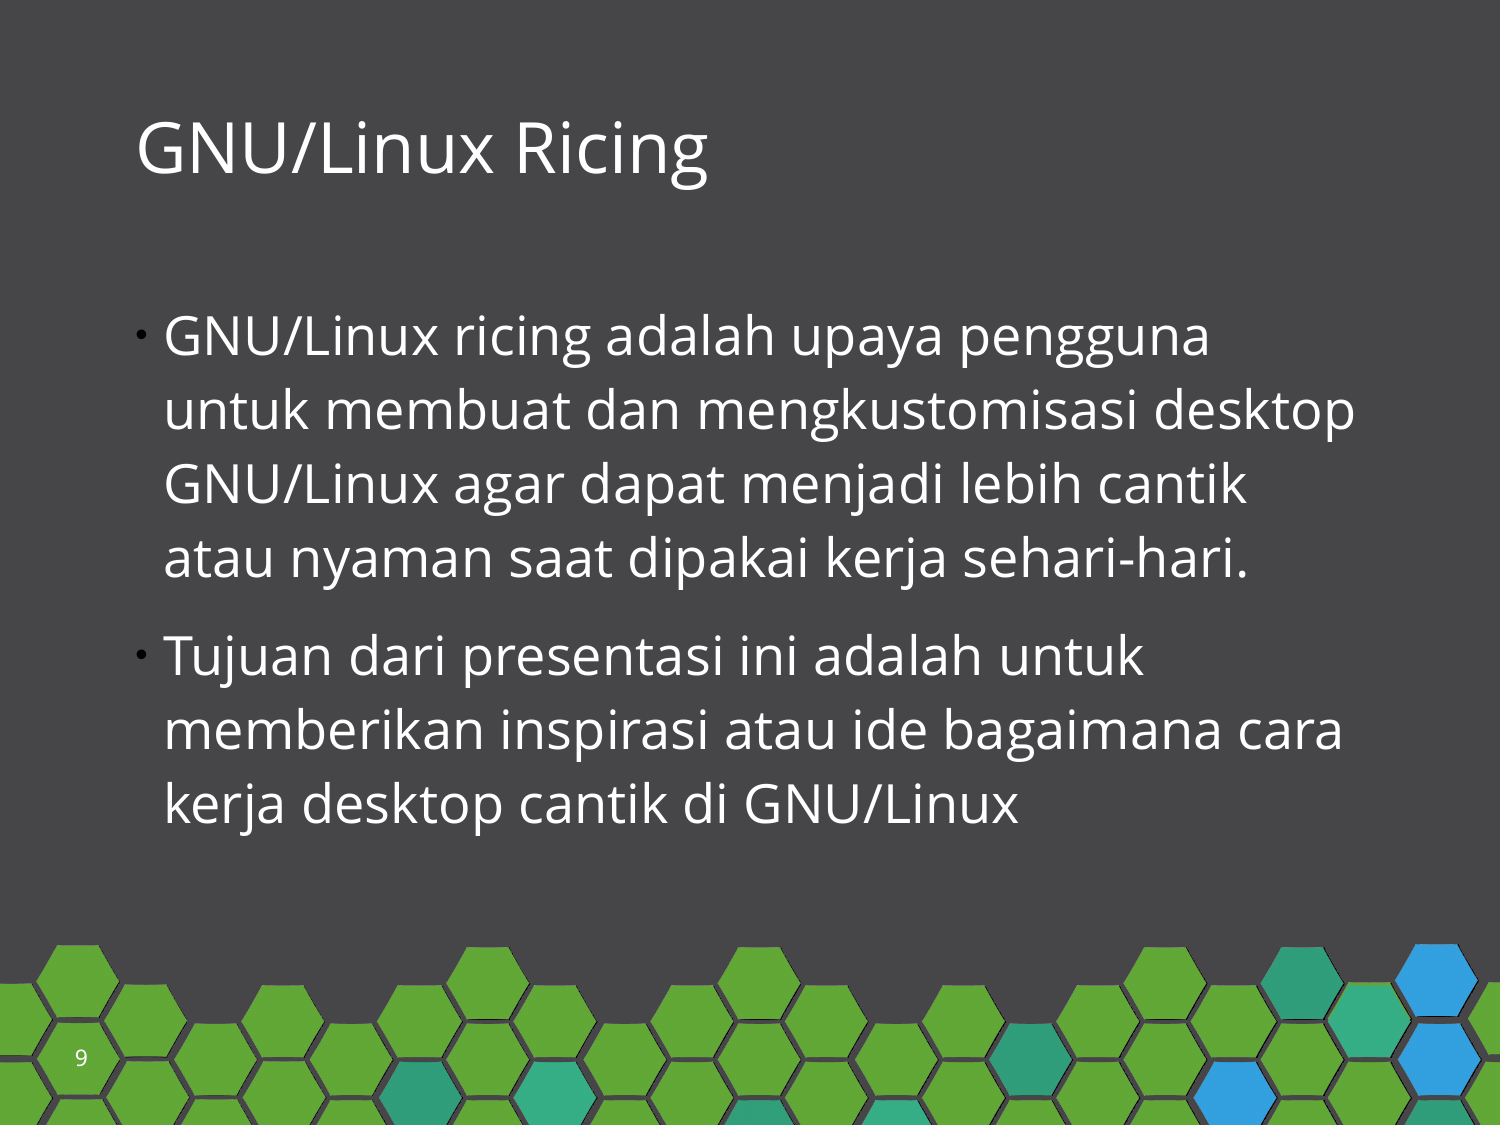

# GNU/Linux Ricing
GNU/Linux ricing adalah upaya pengguna untuk membuat dan mengkustomisasi desktop GNU/Linux agar dapat menjadi lebih cantik atau nyaman saat dipakai kerja sehari-hari.
Tujuan dari presentasi ini adalah untuk memberikan inspirasi atau ide bagaimana cara kerja desktop cantik di GNU/Linux